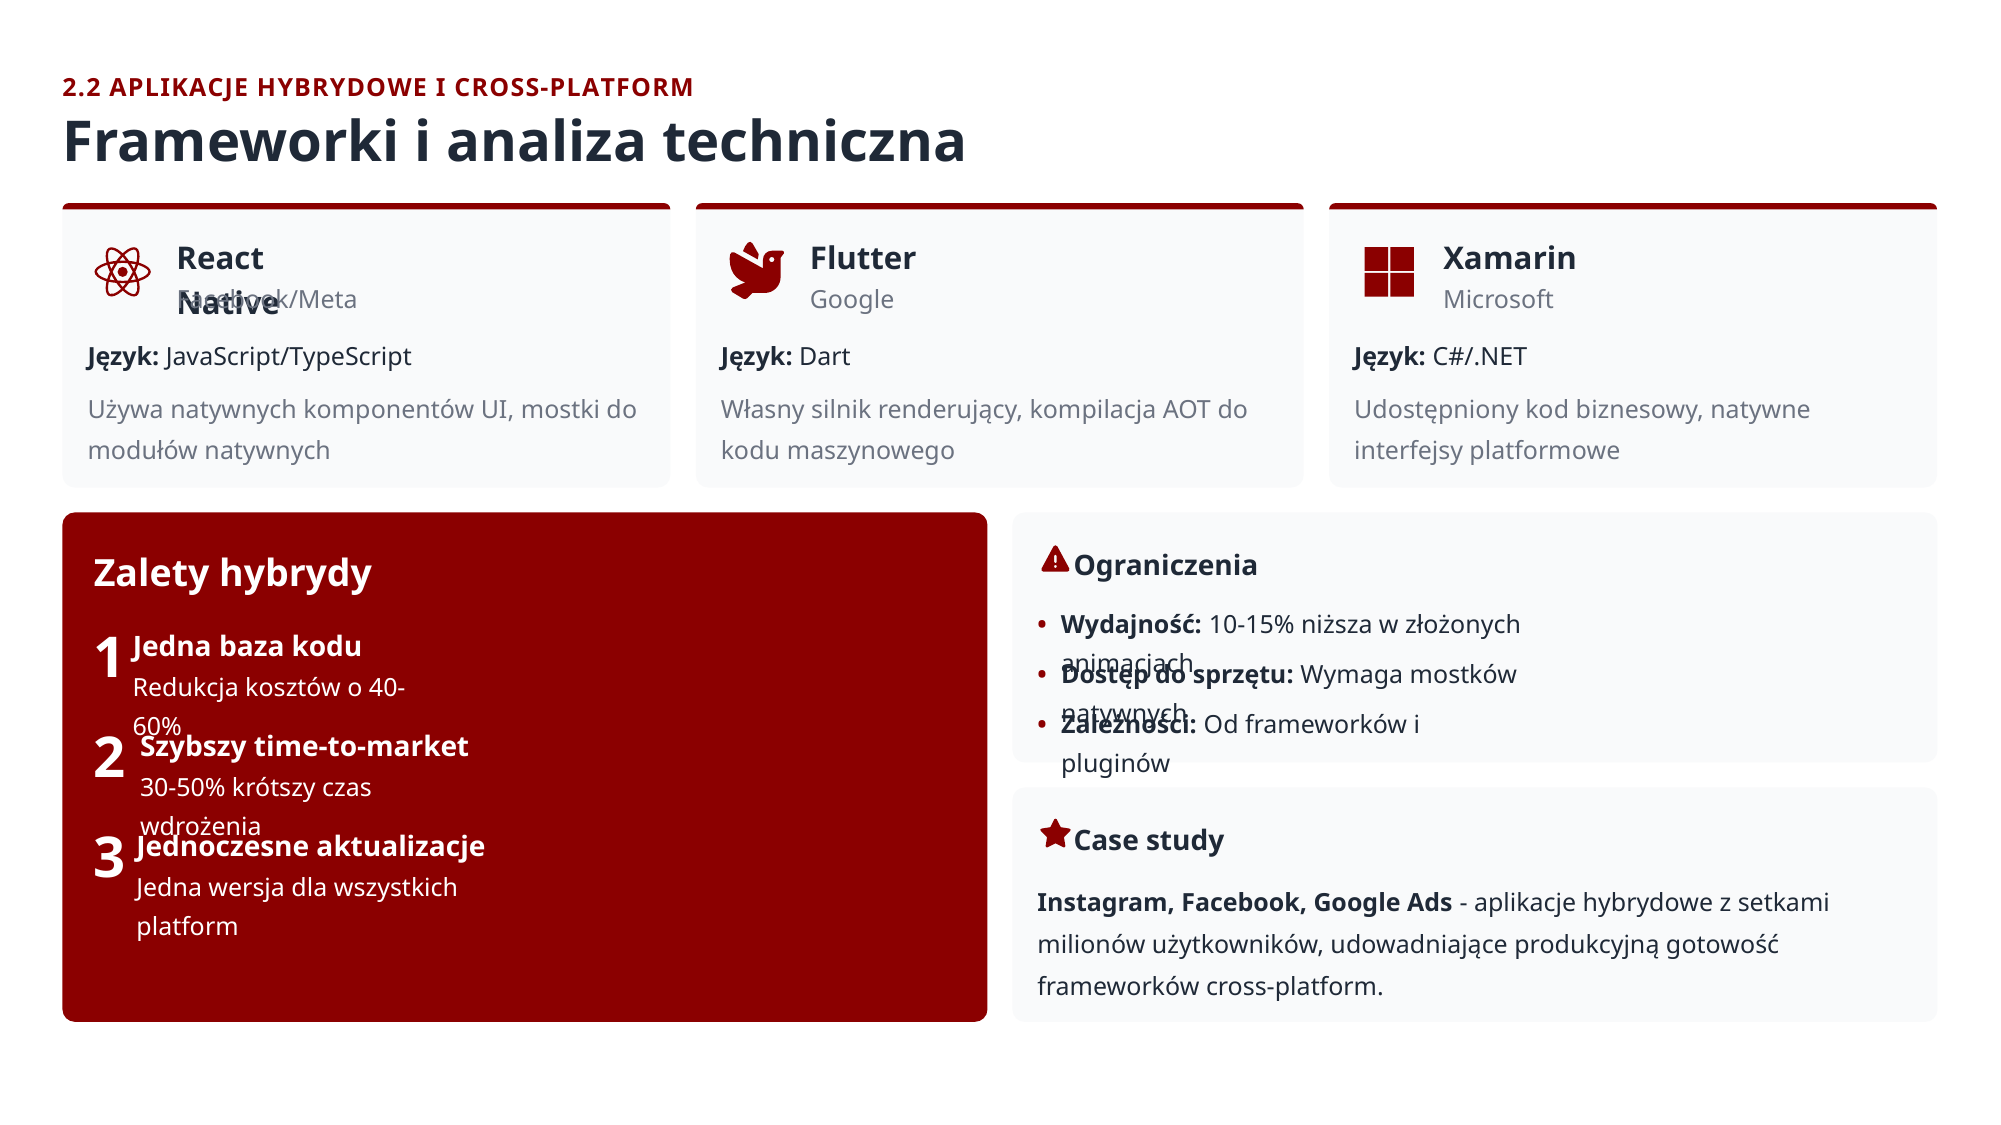

2.2 APLIKACJE HYBRYDOWE I CROSS-PLATFORM
Frameworki i analiza techniczna
React Native
Flutter
Xamarin
Facebook/Meta
Google
Microsoft
Język: JavaScript/TypeScript
Język: Dart
Język: C#/.NET
Używa natywnych komponentów UI, mostki do modułów natywnych
Własny silnik renderujący, kompilacja AOT do kodu maszynowego
Udostępniony kod biznesowy, natywne interfejsy platformowe
Ograniczenia
Zalety hybrydy
•
Wydajność: 10-15% niższa w złożonych animacjach
Jedna baza kodu
1
•
Dostęp do sprzętu: Wymaga mostków natywnych
Redukcja kosztów o 40-60%
•
Zależności: Od frameworków i pluginów
Szybszy time-to-market
2
30-50% krótszy czas wdrożenia
Case study
Jednoczesne aktualizacje
3
Jedna wersja dla wszystkich platform
Instagram, Facebook, Google Ads - aplikacje hybrydowe z setkami milionów użytkowników, udowadniające produkcyjną gotowość frameworków cross-platform.